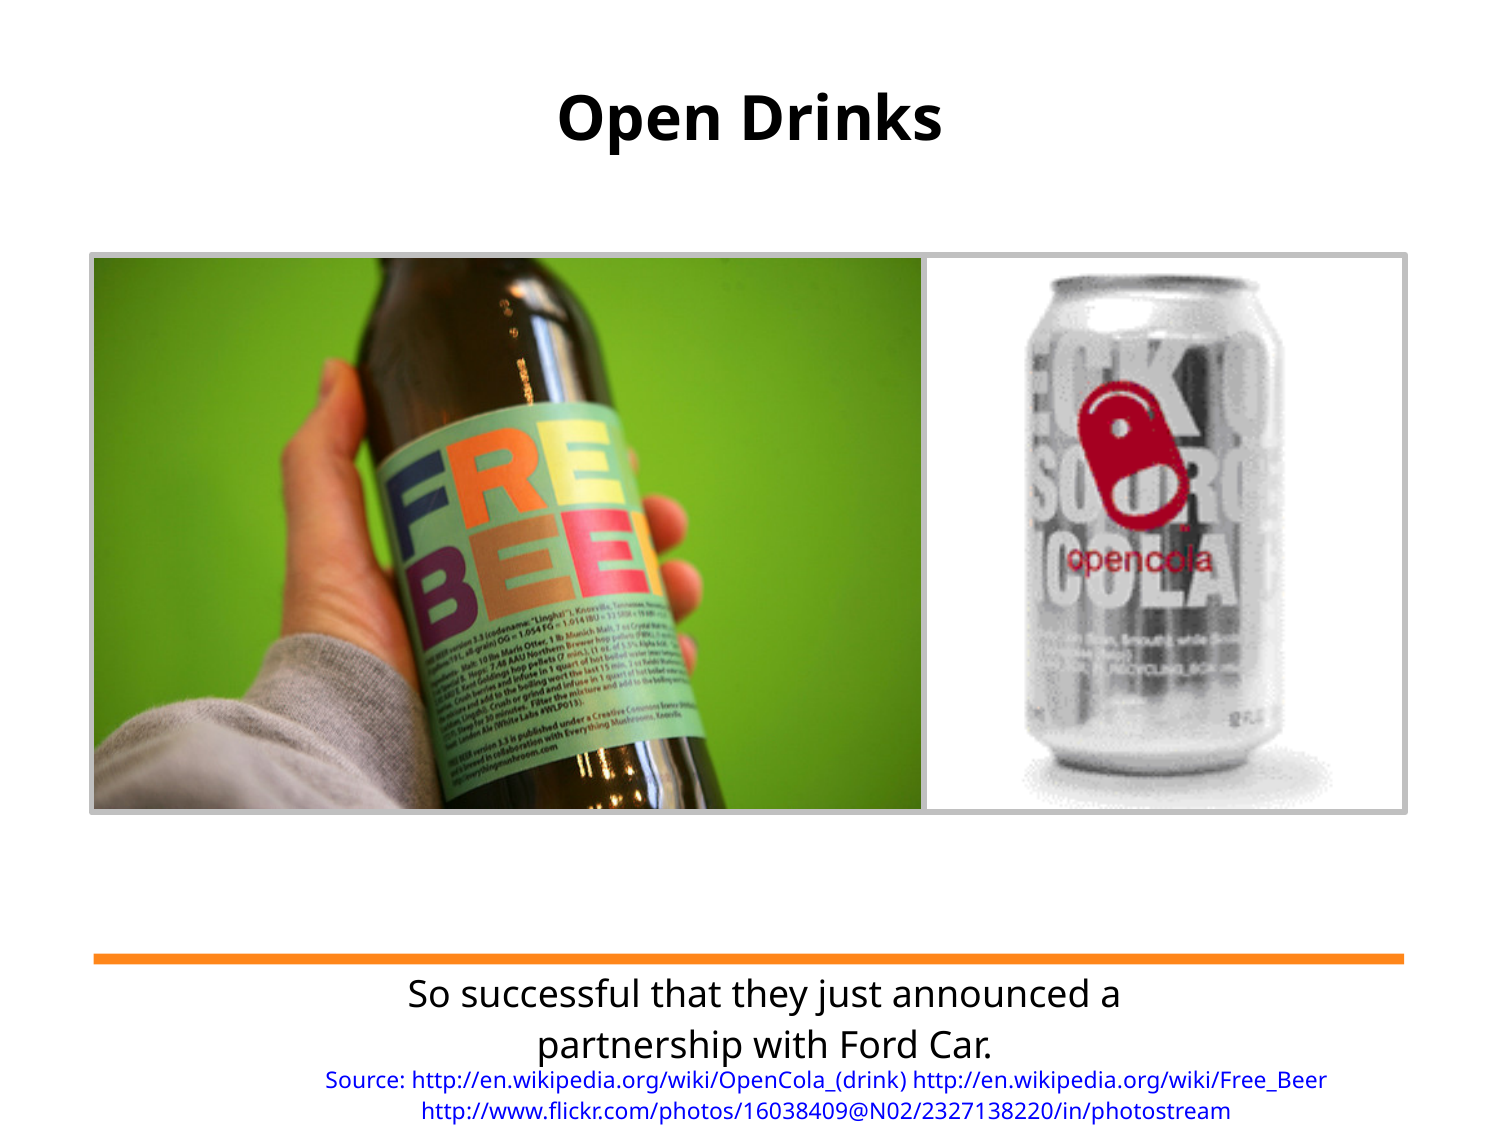

# Open Drinks
So successful that they just announced a partnership with Ford Car.
Source: http://en.wikipedia.org/wiki/OpenCola_(drink) http://en.wikipedia.org/wiki/Free_Beer
http://www.flickr.com/photos/16038409@N02/2327138220/in/photostream